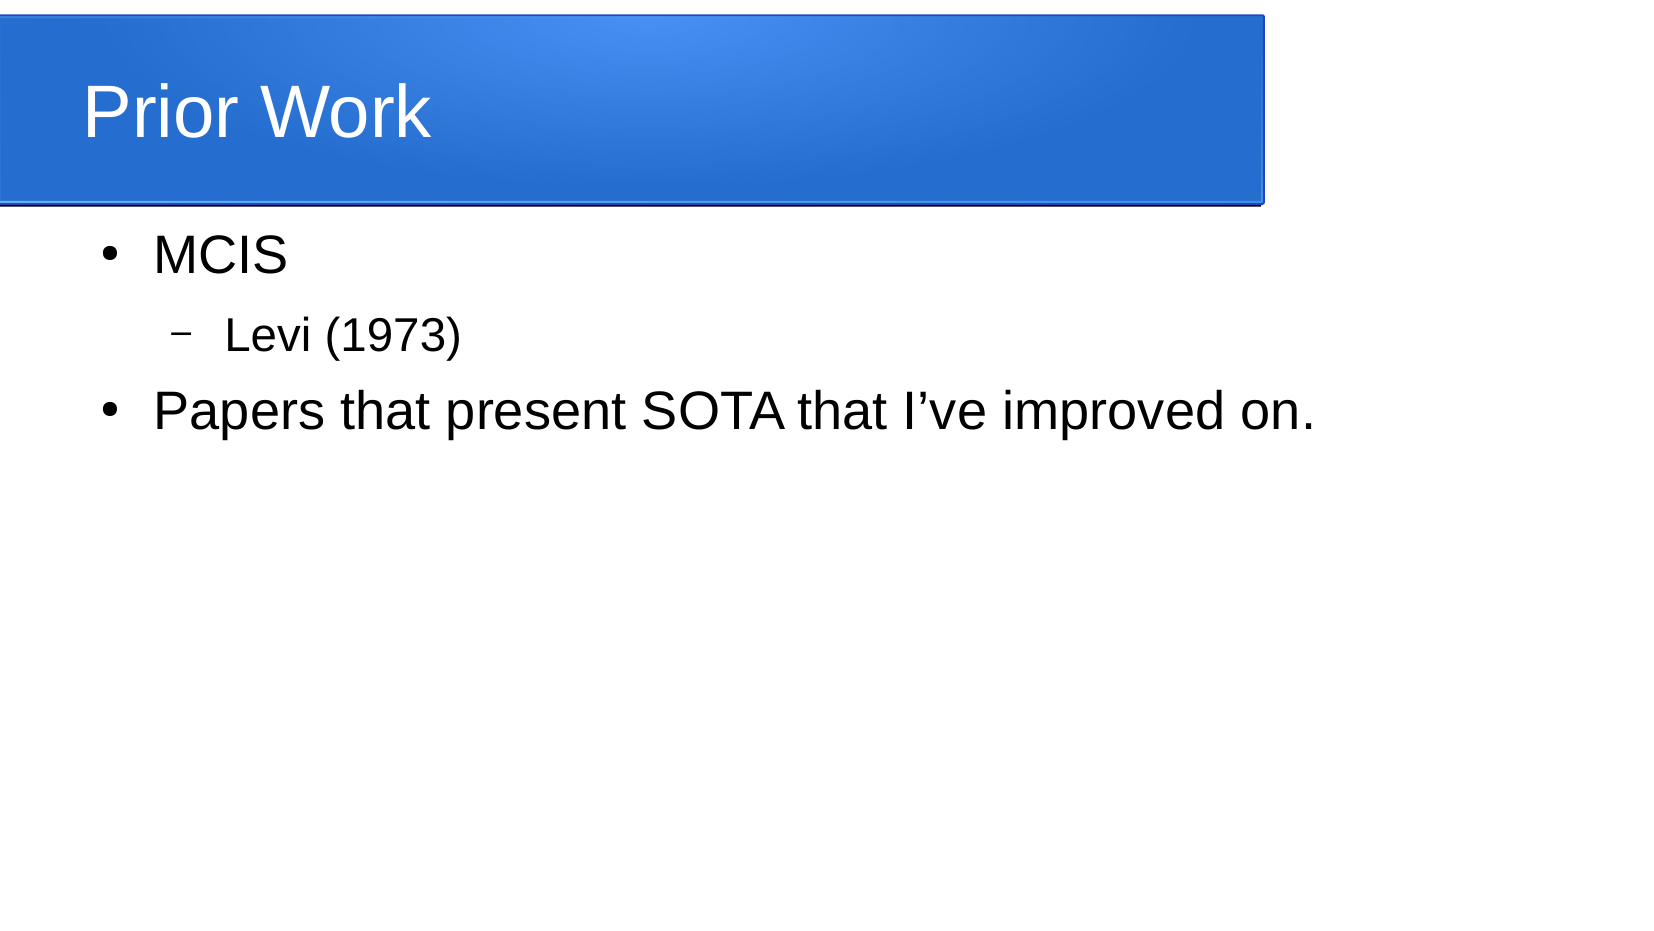

# Prior Work
MCIS
Levi (1973)
Papers that present SOTA that I’ve improved on.